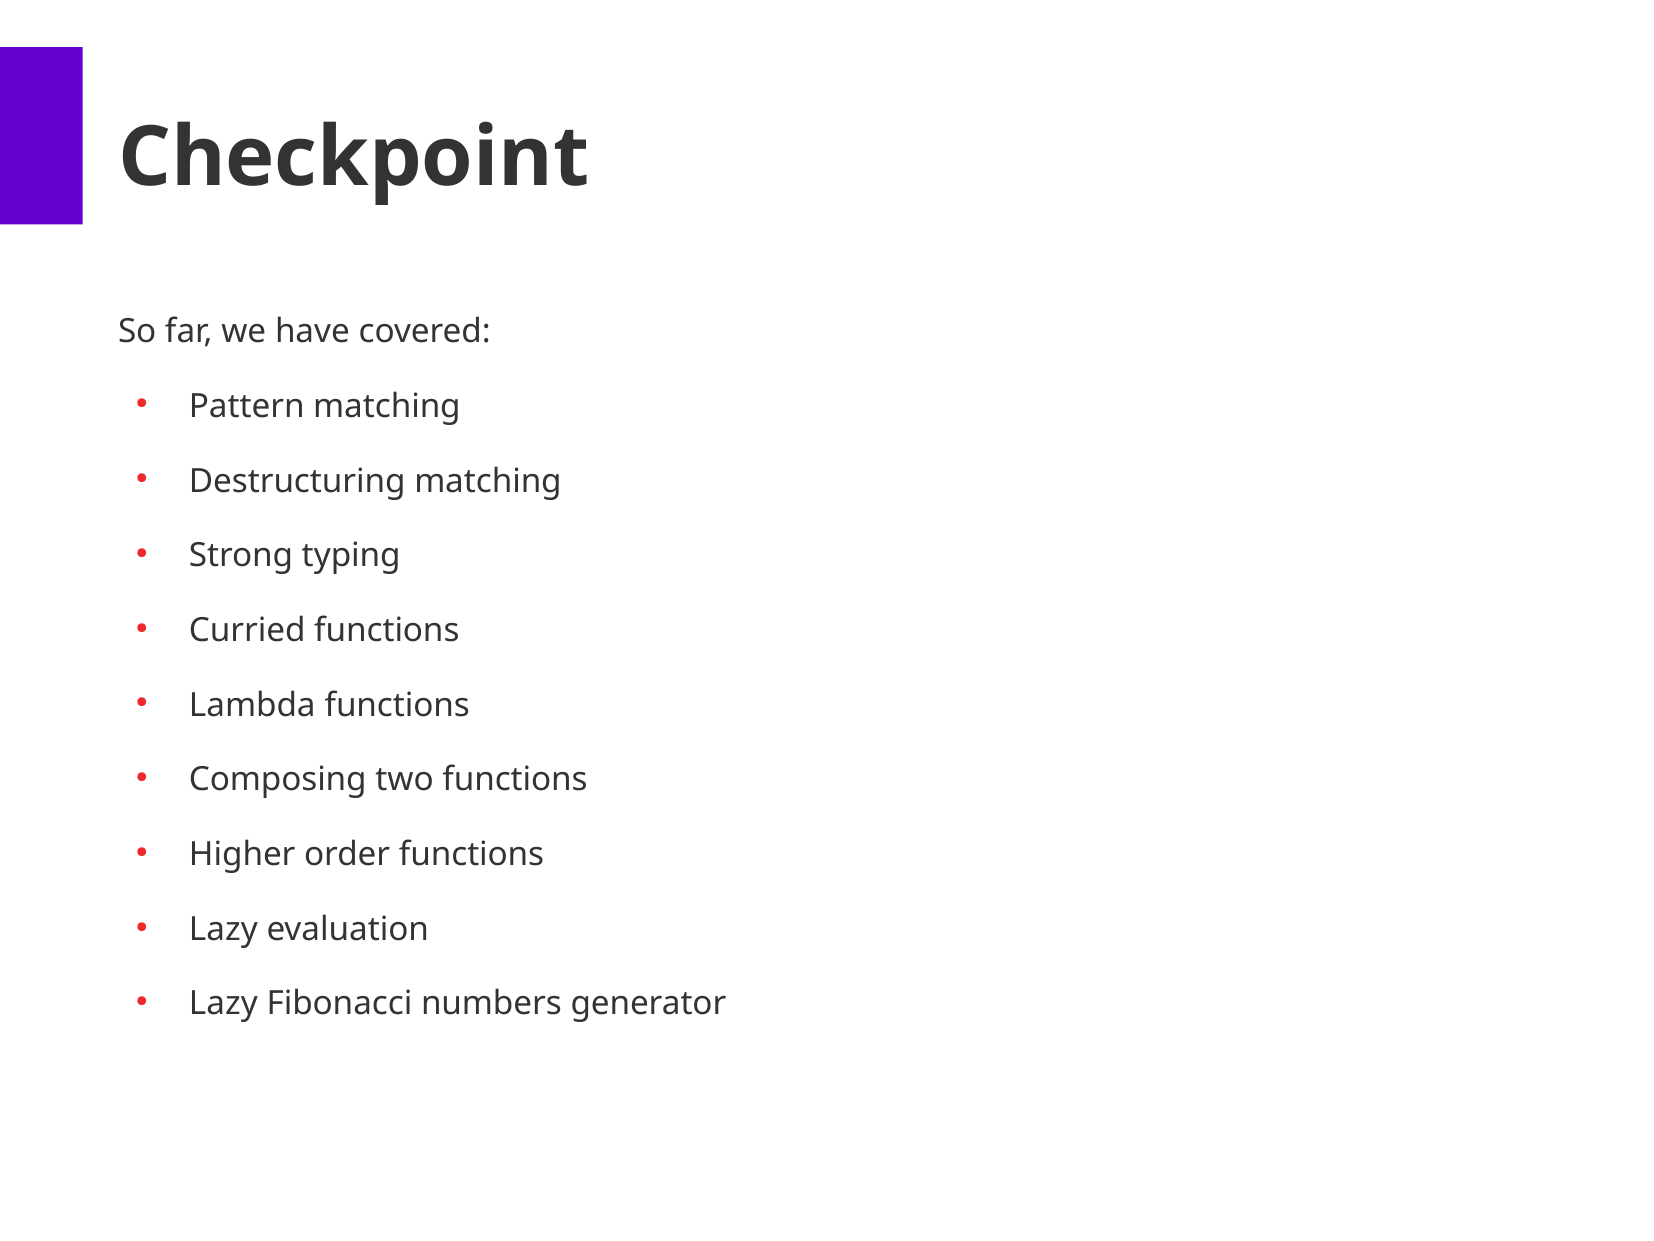

# Checkpoint
So far, we have covered:
Pattern matching
Destructuring matching
Strong typing
Curried functions
Lambda functions
Composing two functions
Higher order functions
Lazy evaluation
Lazy Fibonacci numbers generator